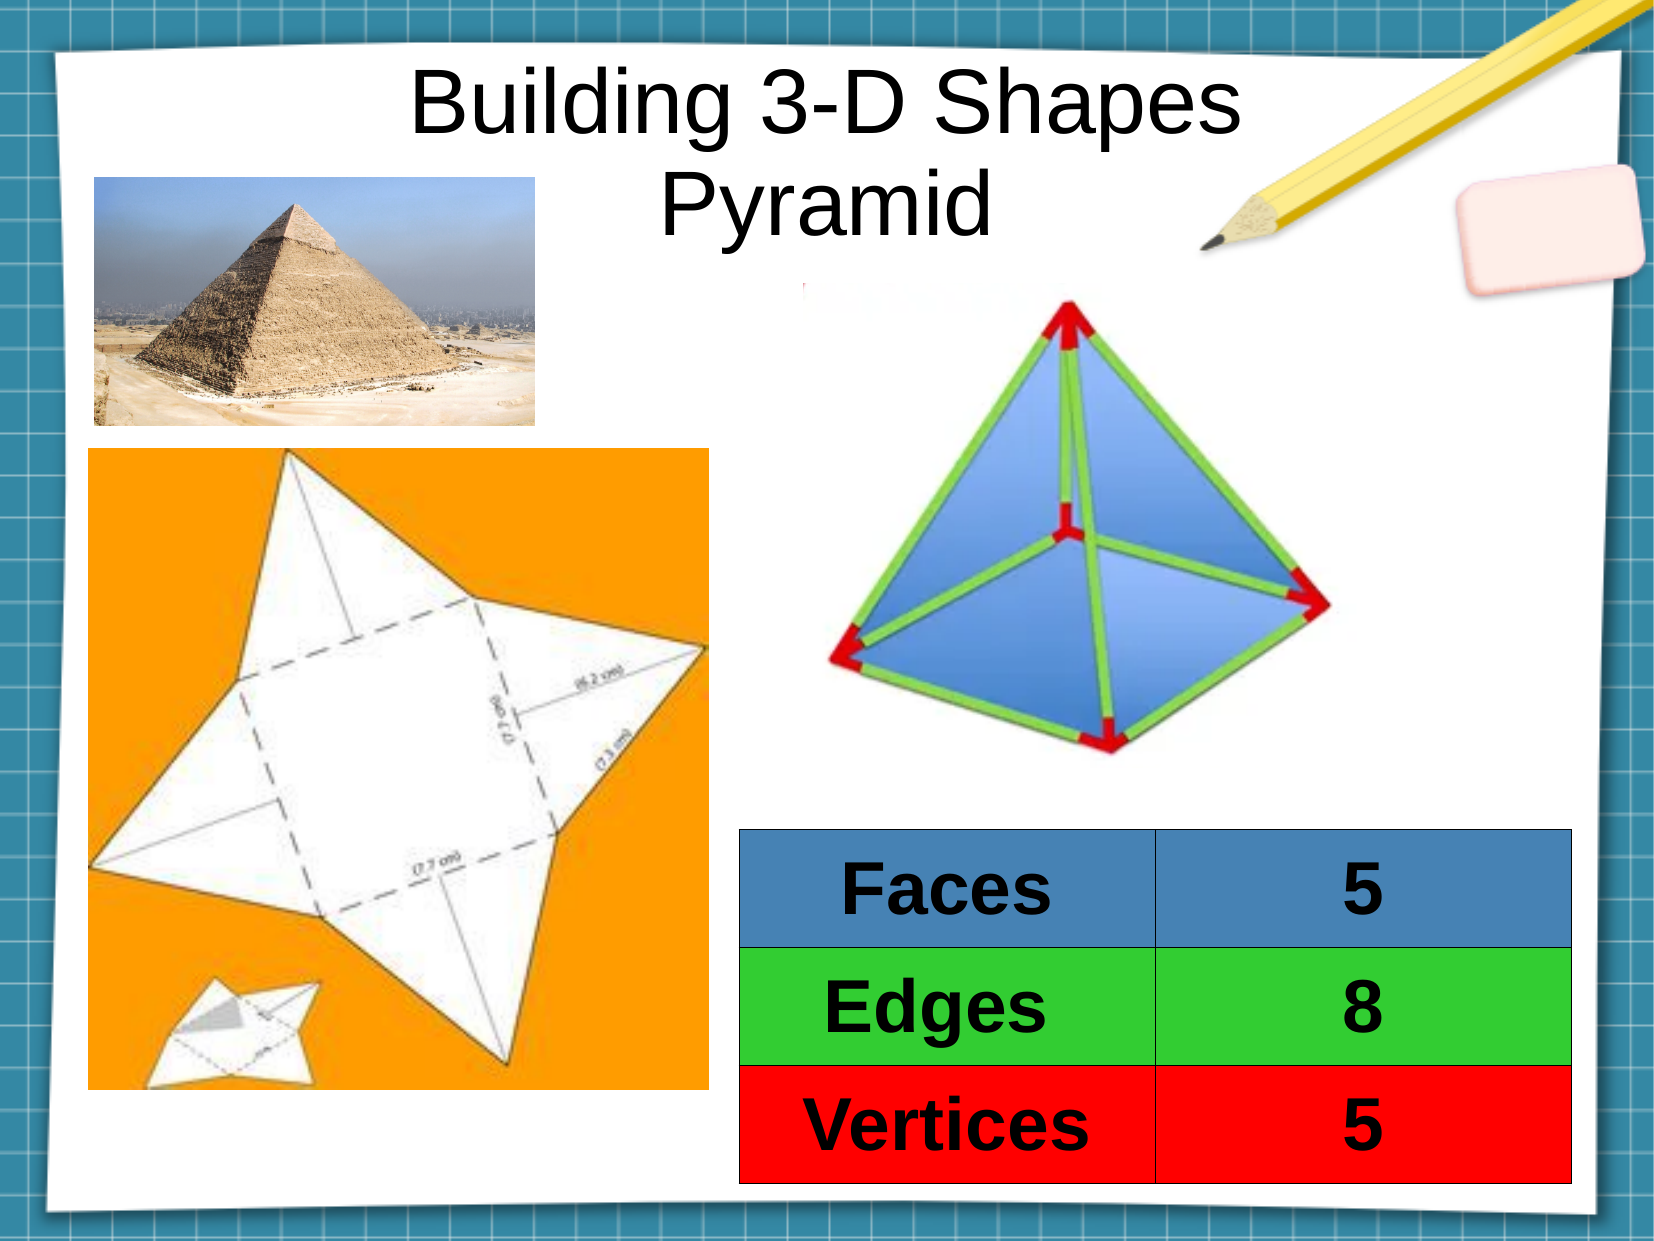

# Building 3-D Shapes Pyramid
| Faces | 5 |
| --- | --- |
| Edges | 8 |
| Vertices | 5 |